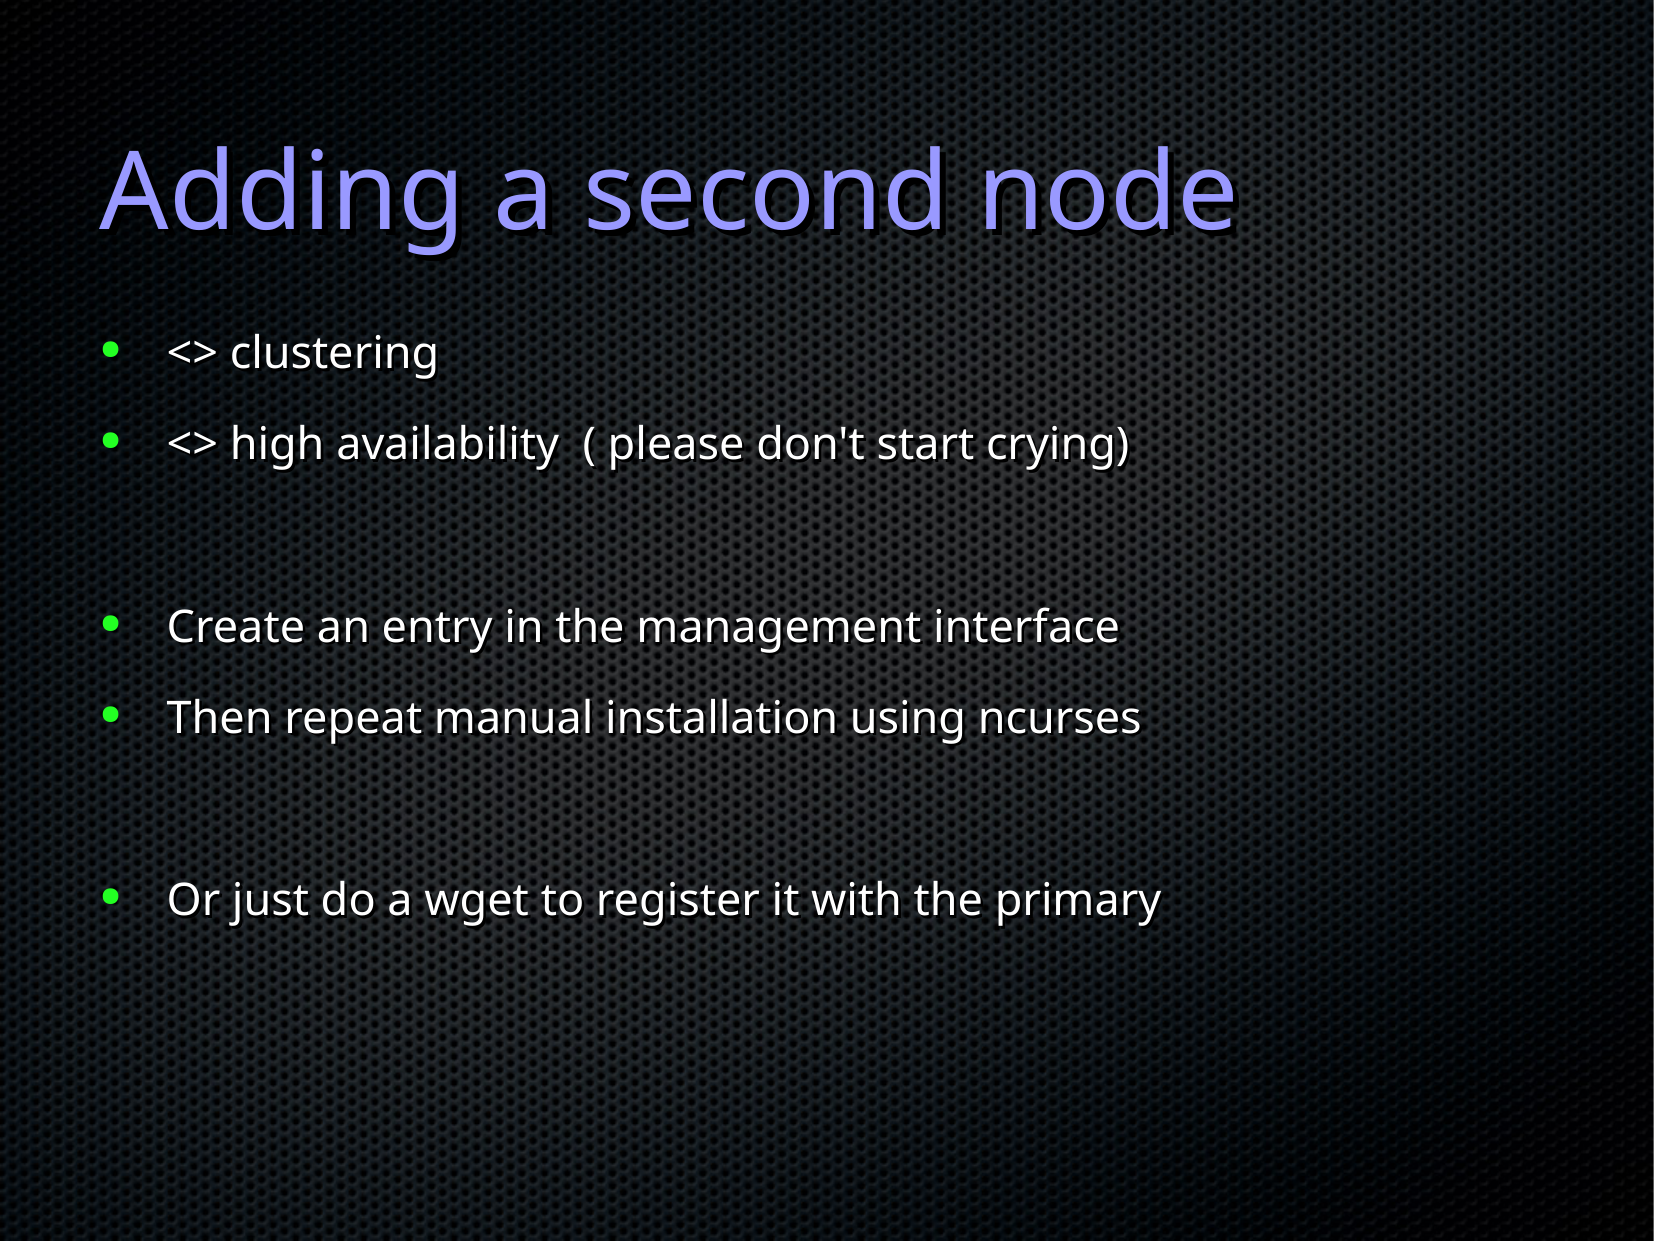

# Adding a second node
<> clustering
<> high availability ( please don't start crying)
Create an entry in the management interface
Then repeat manual installation using ncurses
Or just do a wget to register it with the primary